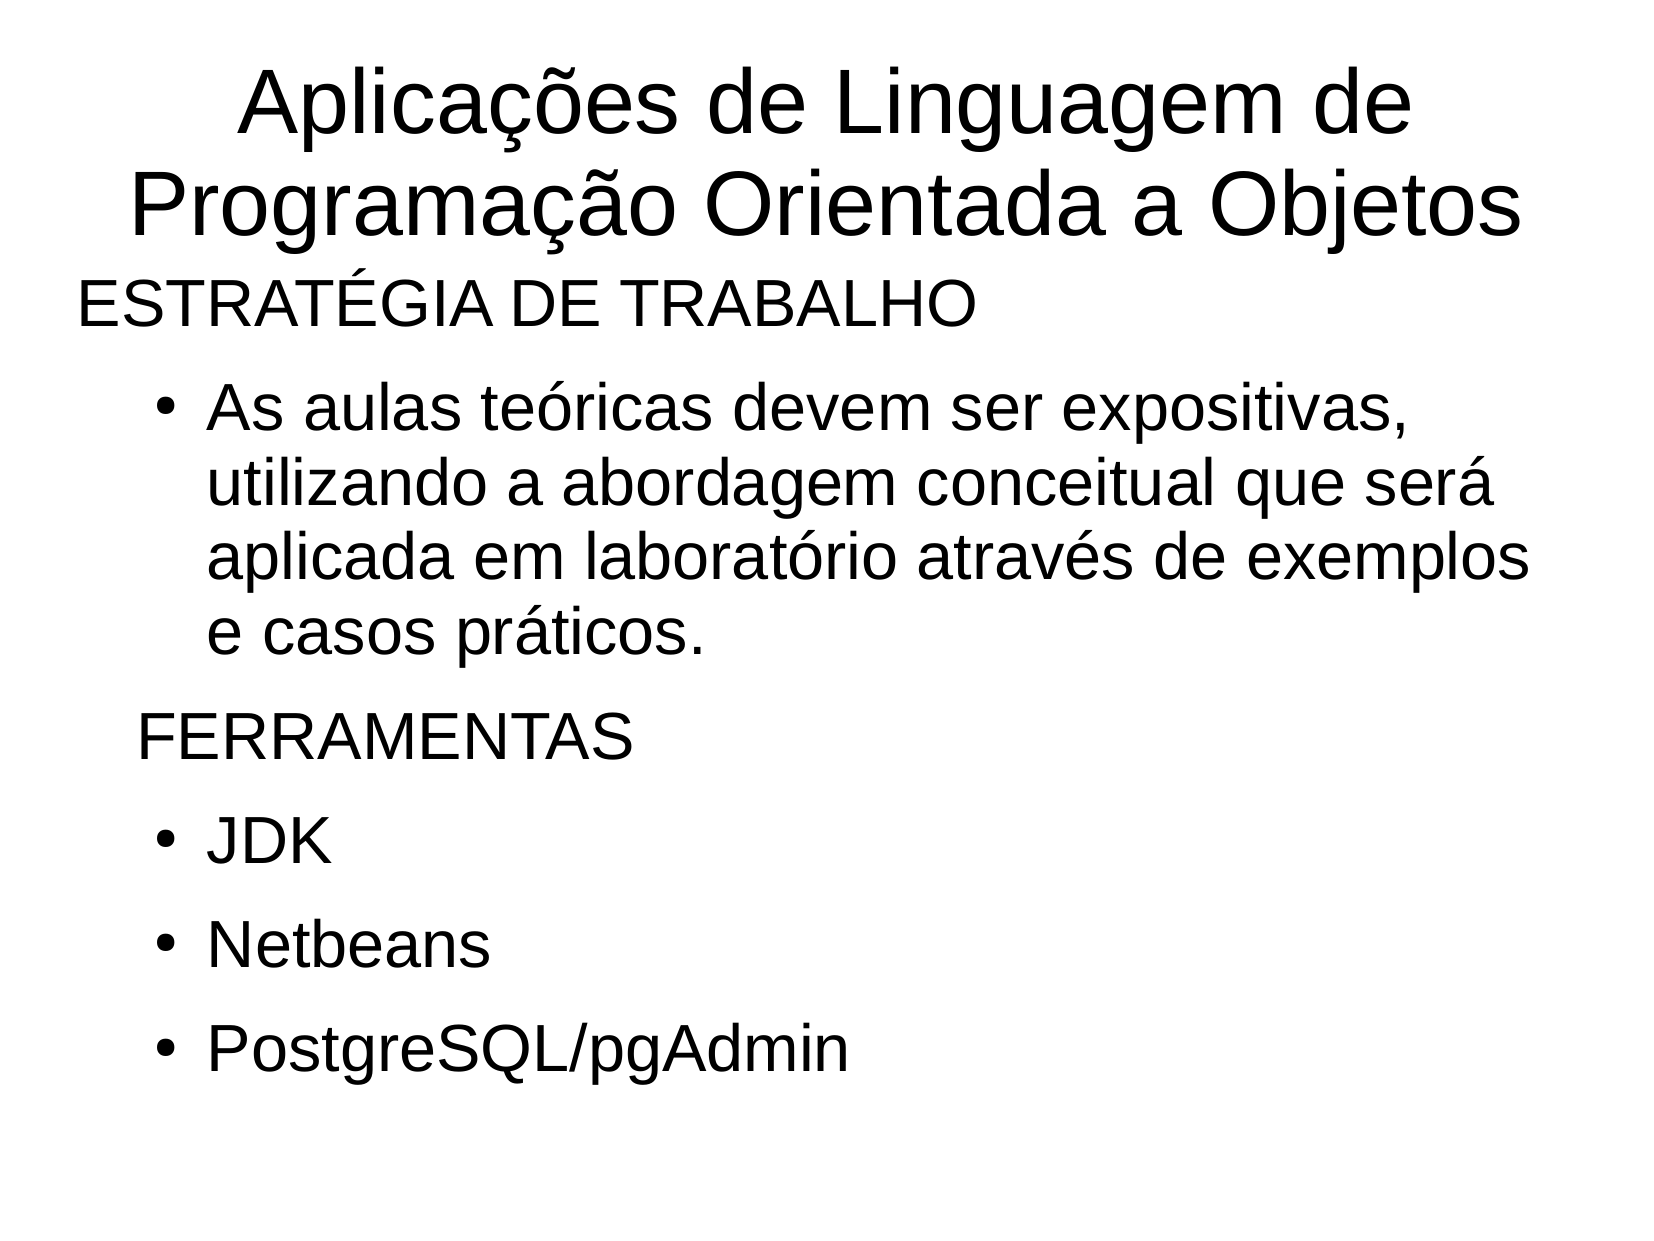

# Aplicações de Linguagem de Programação Orientada a Objetos
ESTRATÉGIA DE TRABALHO
As aulas teóricas devem ser expositivas, utilizando a abordagem conceitual que será aplicada em laboratório através de exemplos e casos práticos.
FERRAMENTAS
JDK
Netbeans
PostgreSQL/pgAdmin